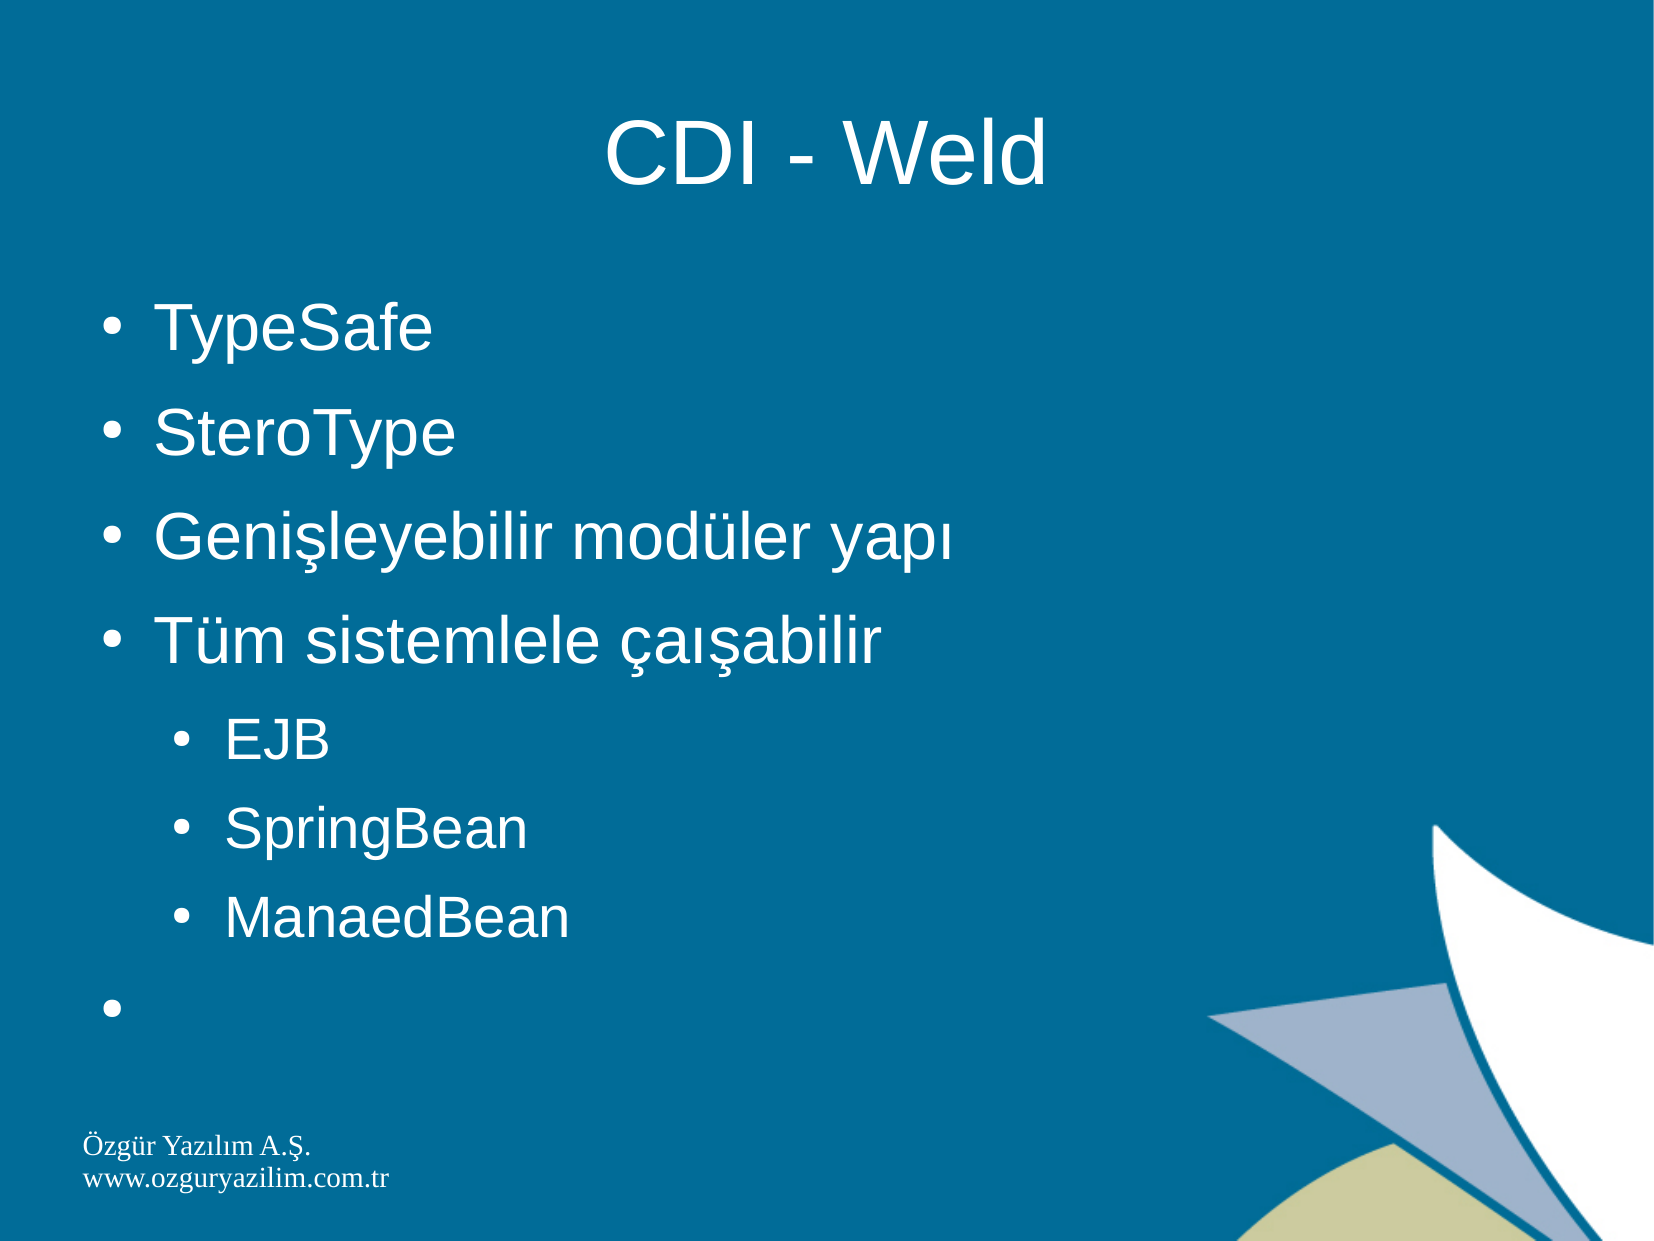

# CDI - Weld
TypeSafe
SteroType
Genişleyebilir modüler yapı
Tüm sistemlele çaışabilir
EJB
SpringBean
ManaedBean